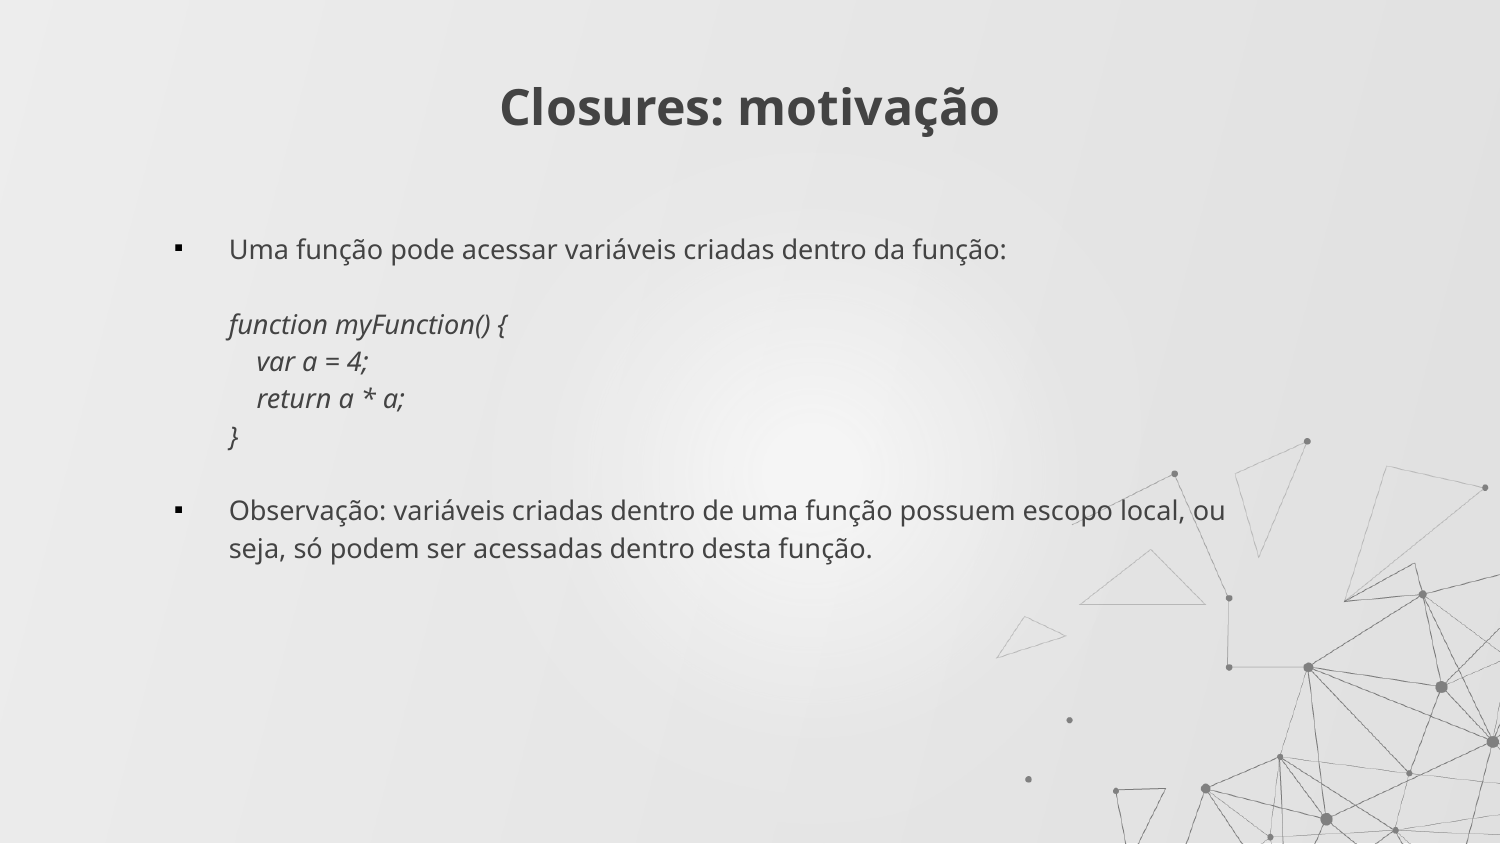

Closures: motivação
# Uma função pode acessar variáveis criadas dentro da função:
function myFunction() {
 var a = 4;
 return a * a;
}
Observação: variáveis criadas dentro de uma função possuem escopo local, ou seja, só podem ser acessadas dentro desta função.